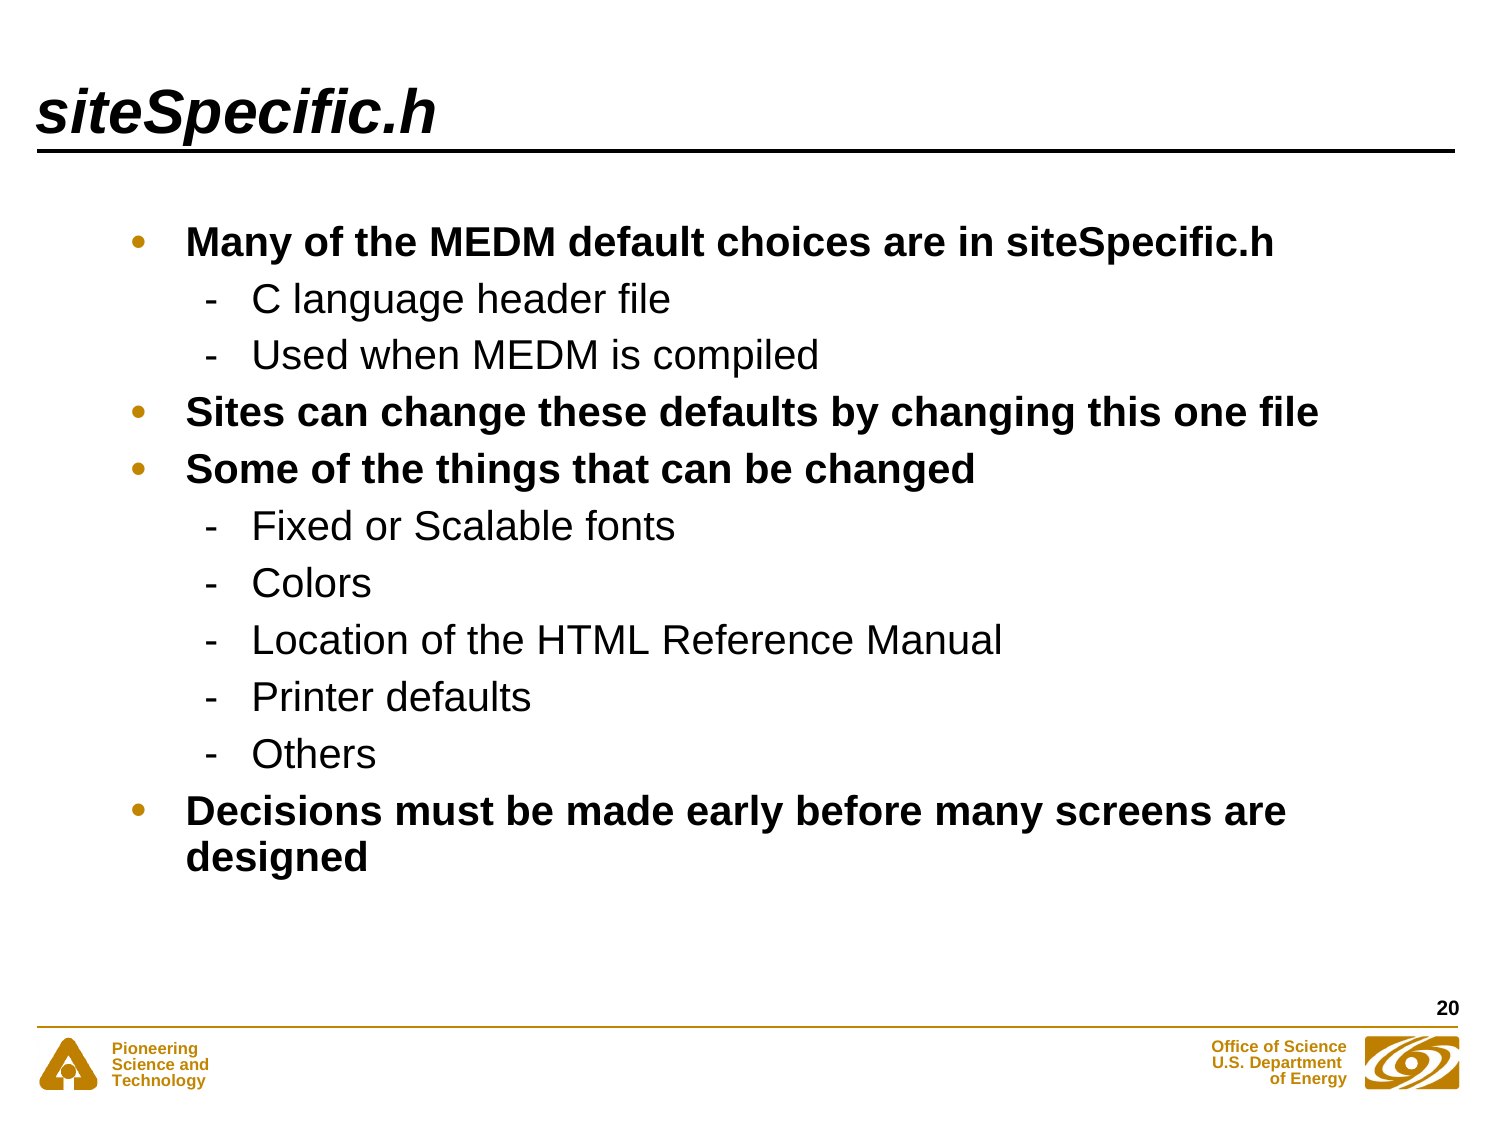

# siteSpecific.h
Many of the MEDM default choices are in siteSpecific.h
C language header file
Used when MEDM is compiled
Sites can change these defaults by changing this one file
Some of the things that can be changed
Fixed or Scalable fonts
Colors
Location of the HTML Reference Manual
Printer defaults
Others
Decisions must be made early before many screens are designed
20